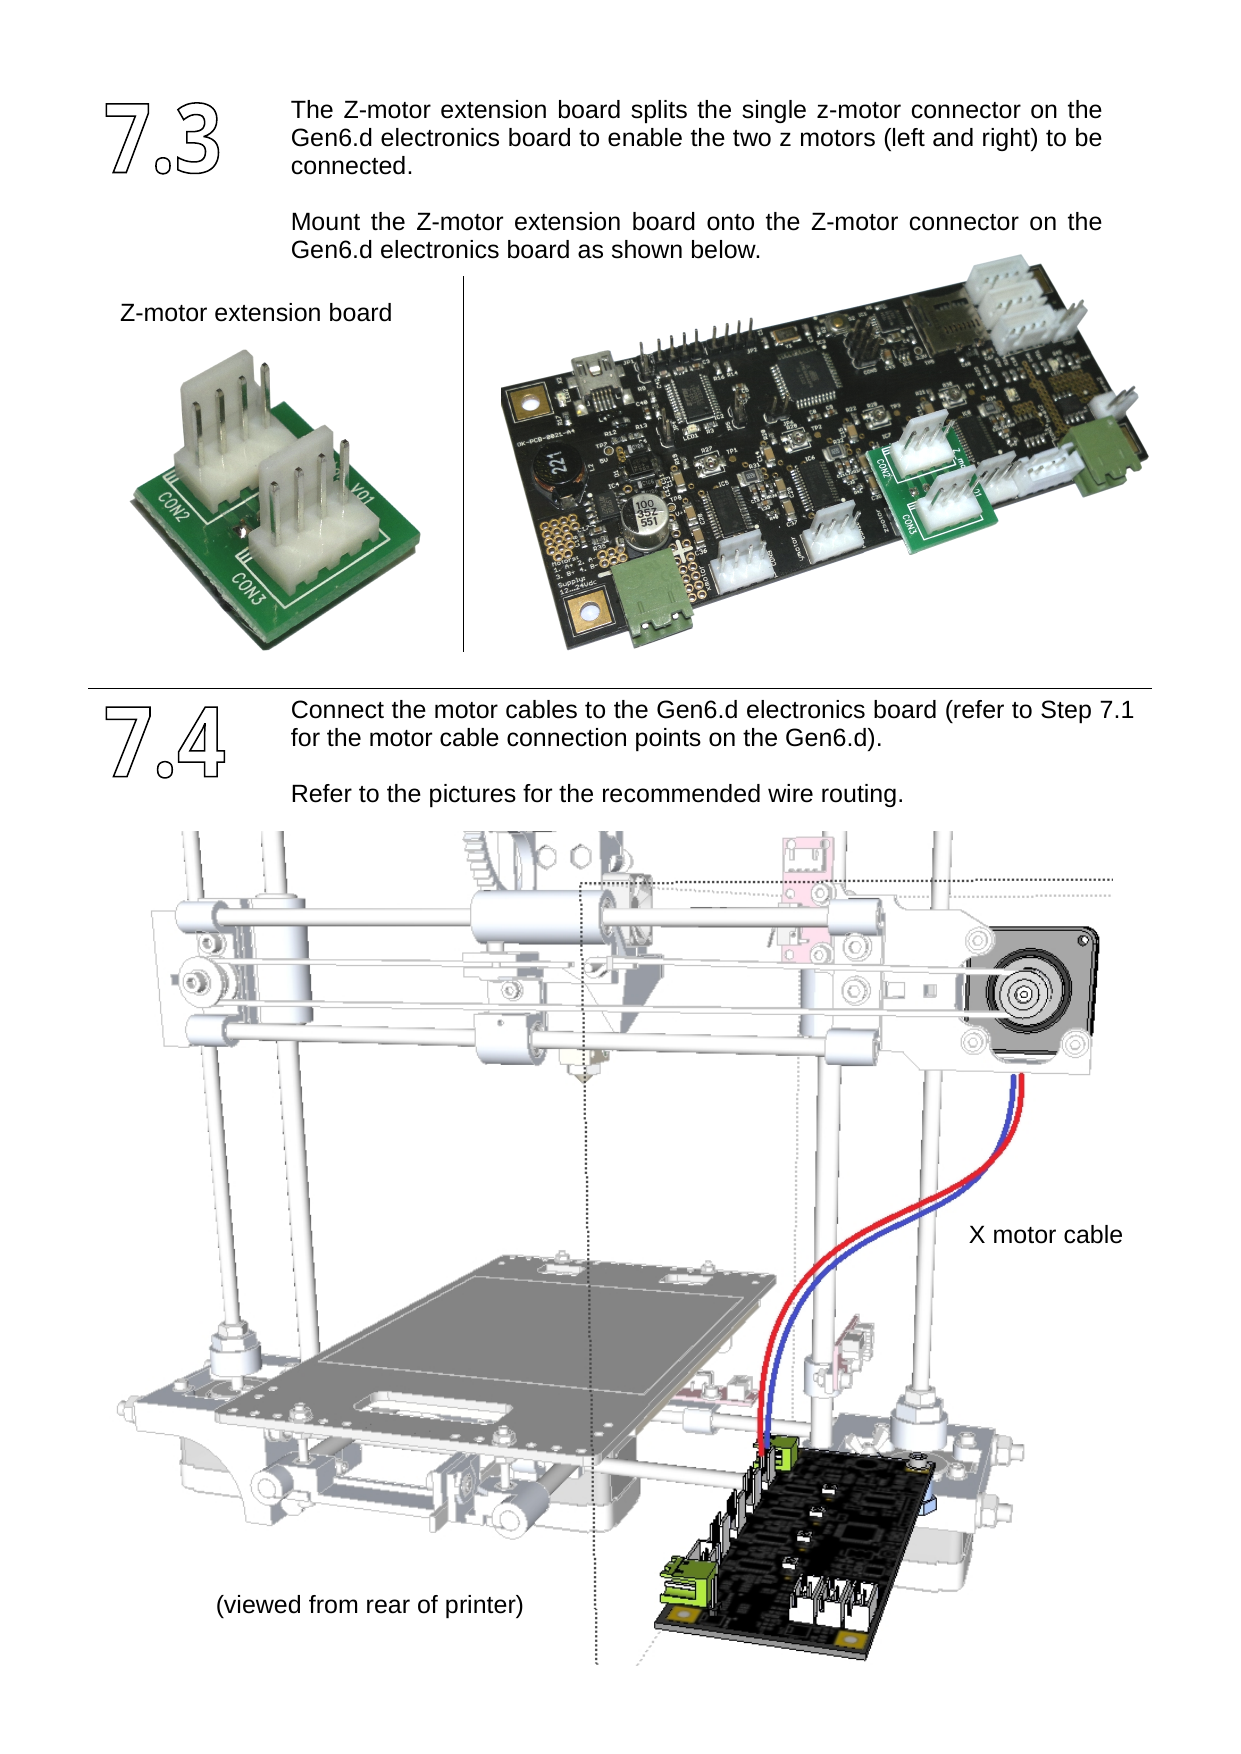

The Z-motor extension board splits the single z-motor connector on the Gen6.d electronics board to enable the two z motors (left and right) to be connected.
Mount the Z-motor extension board onto the Z-motor connector on the Gen6.d electronics board as shown below.
7.3
Z-motor extension board
Connect the motor cables to the Gen6.d electronics board (refer to Step 7.1 for the motor cable connection points on the Gen6.d).
Refer to the pictures for the recommended wire routing.
7.4
X motor cable
(viewed from rear of printer)